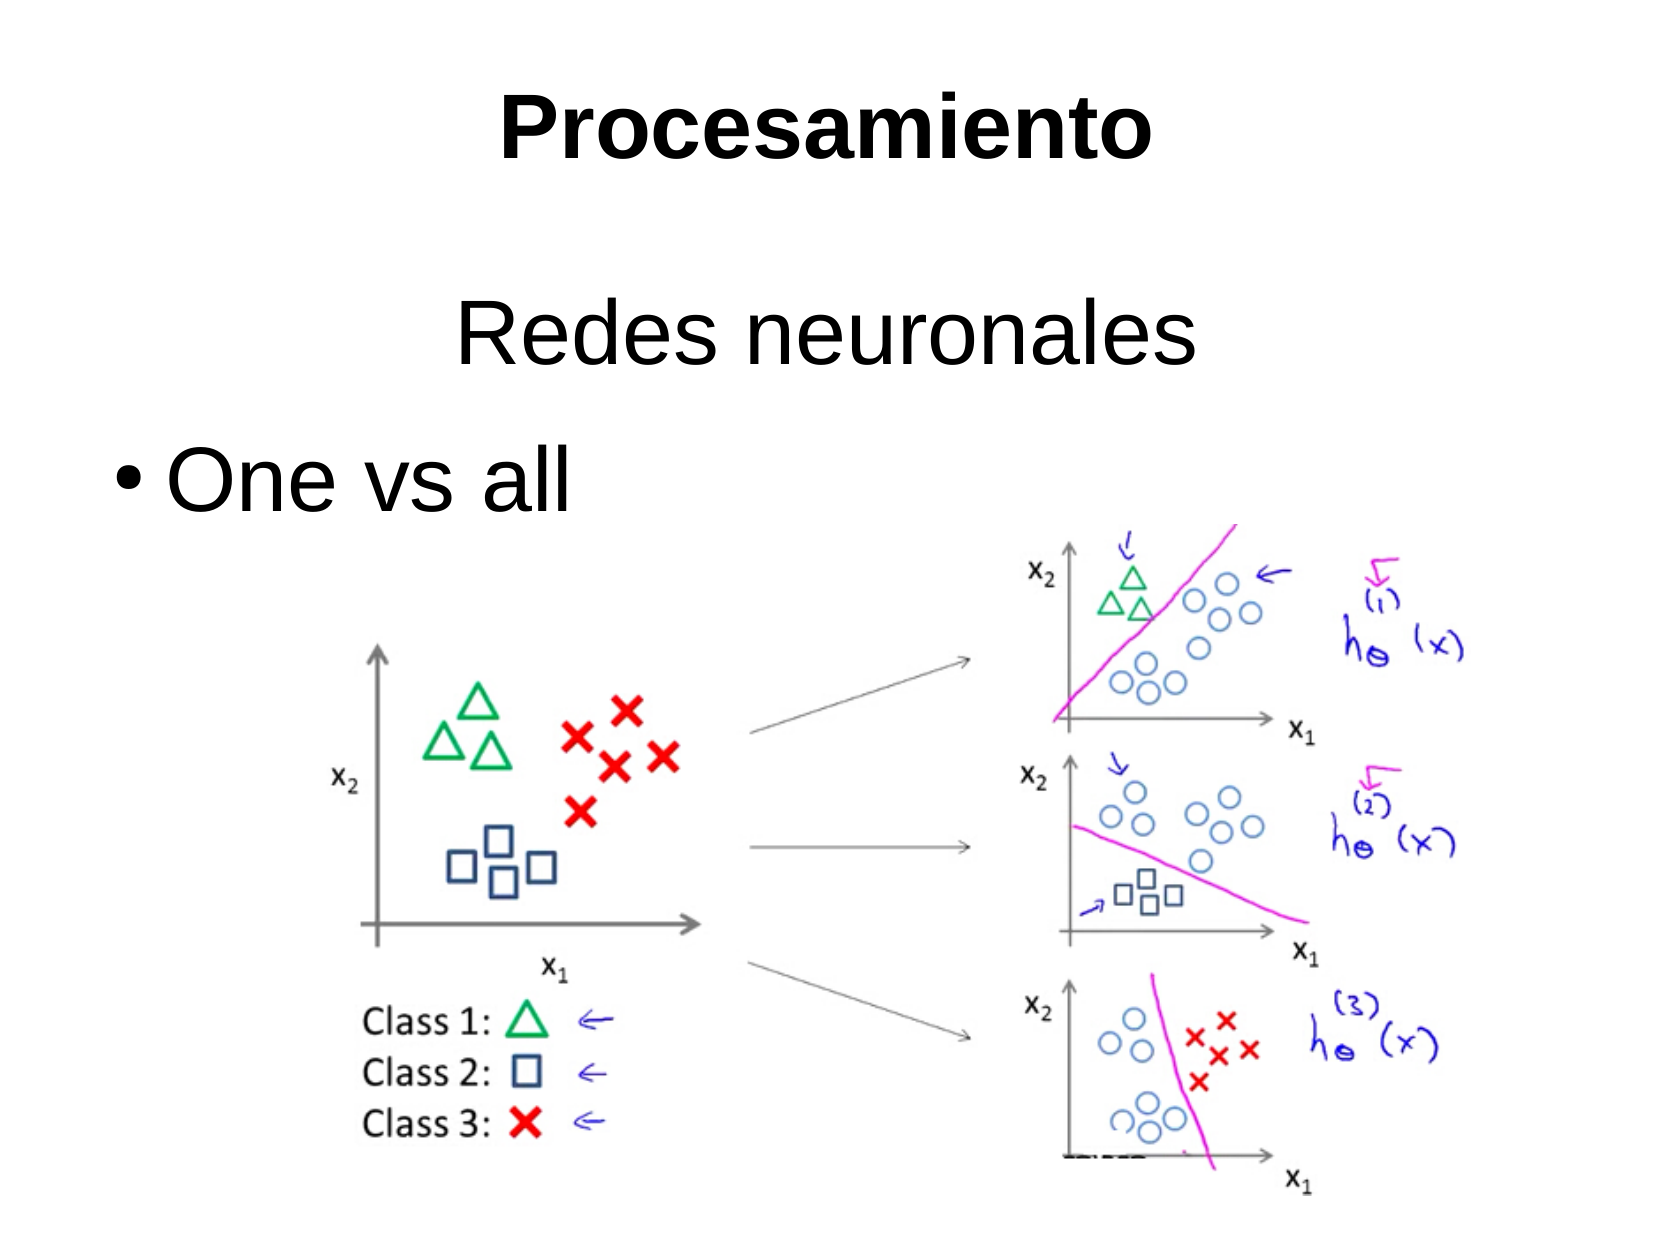

Procesamiento
Redes neuronales
# One vs all